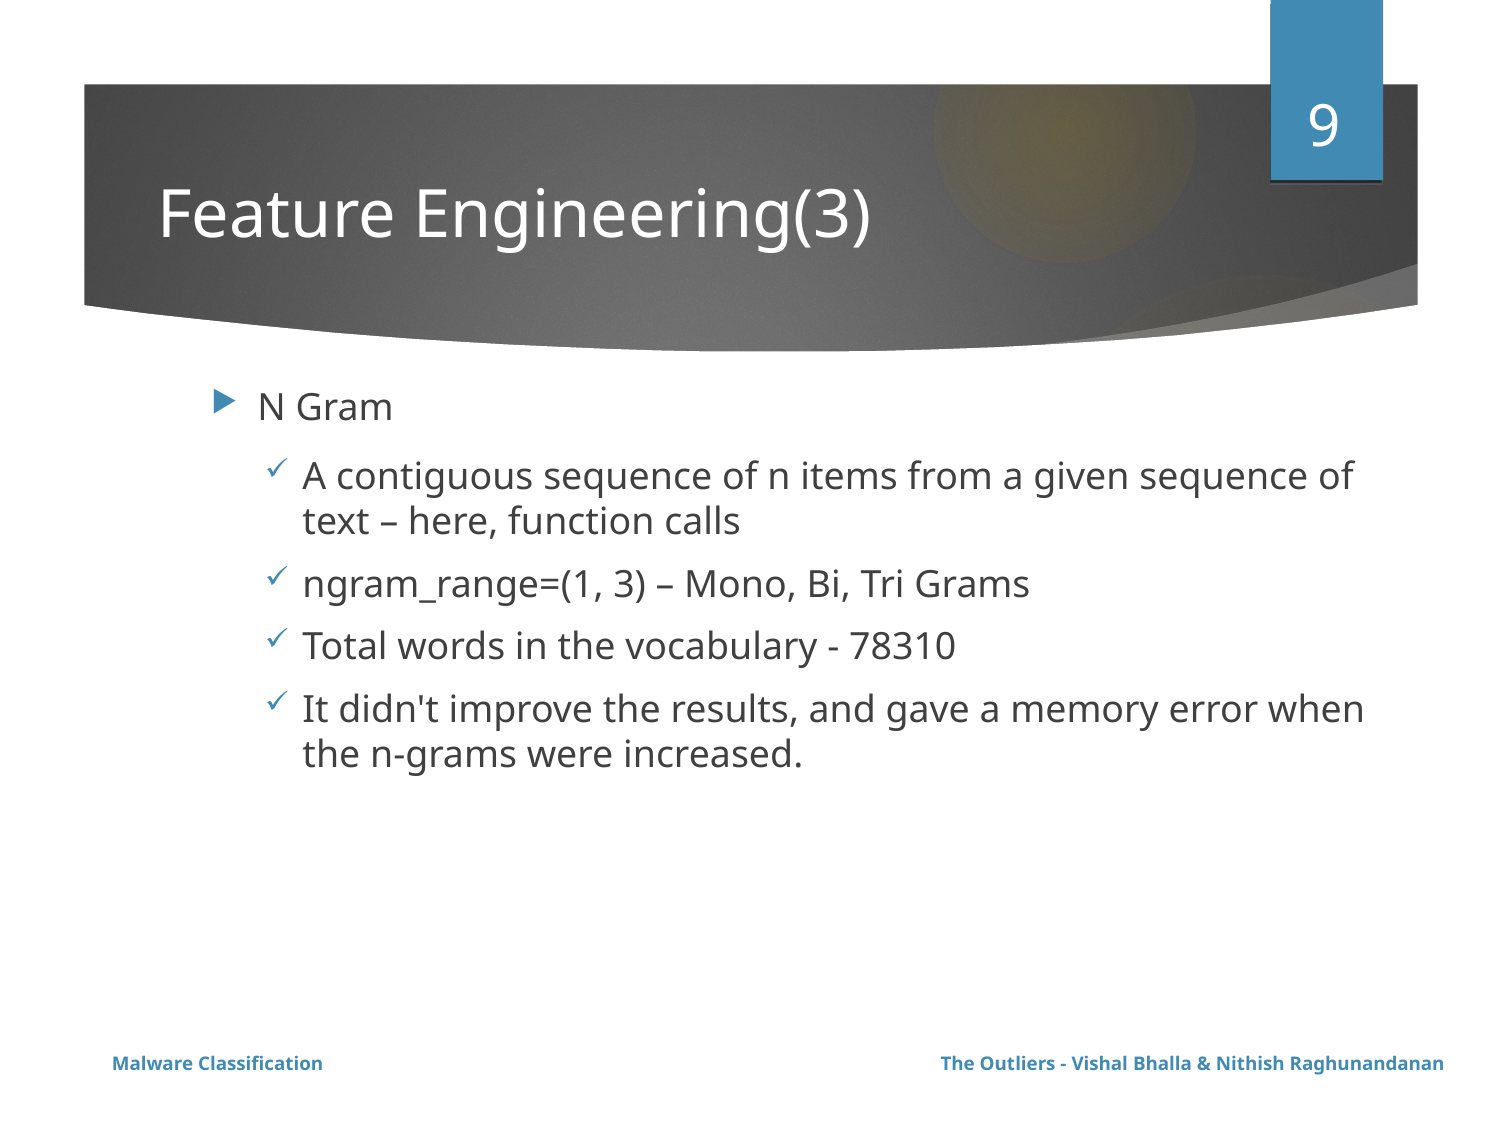

# Feature Engineering(3)
N Gram
A contiguous sequence of n items from a given sequence of text – here, function calls
ngram_range=(1, 3) – Mono, Bi, Tri Grams
Total words in the vocabulary - 78310
It didn't improve the results, and gave a memory error when the n-grams were increased.
The Outliers - Vishal Bhalla & Nithish Raghunandanan
Malware Classification